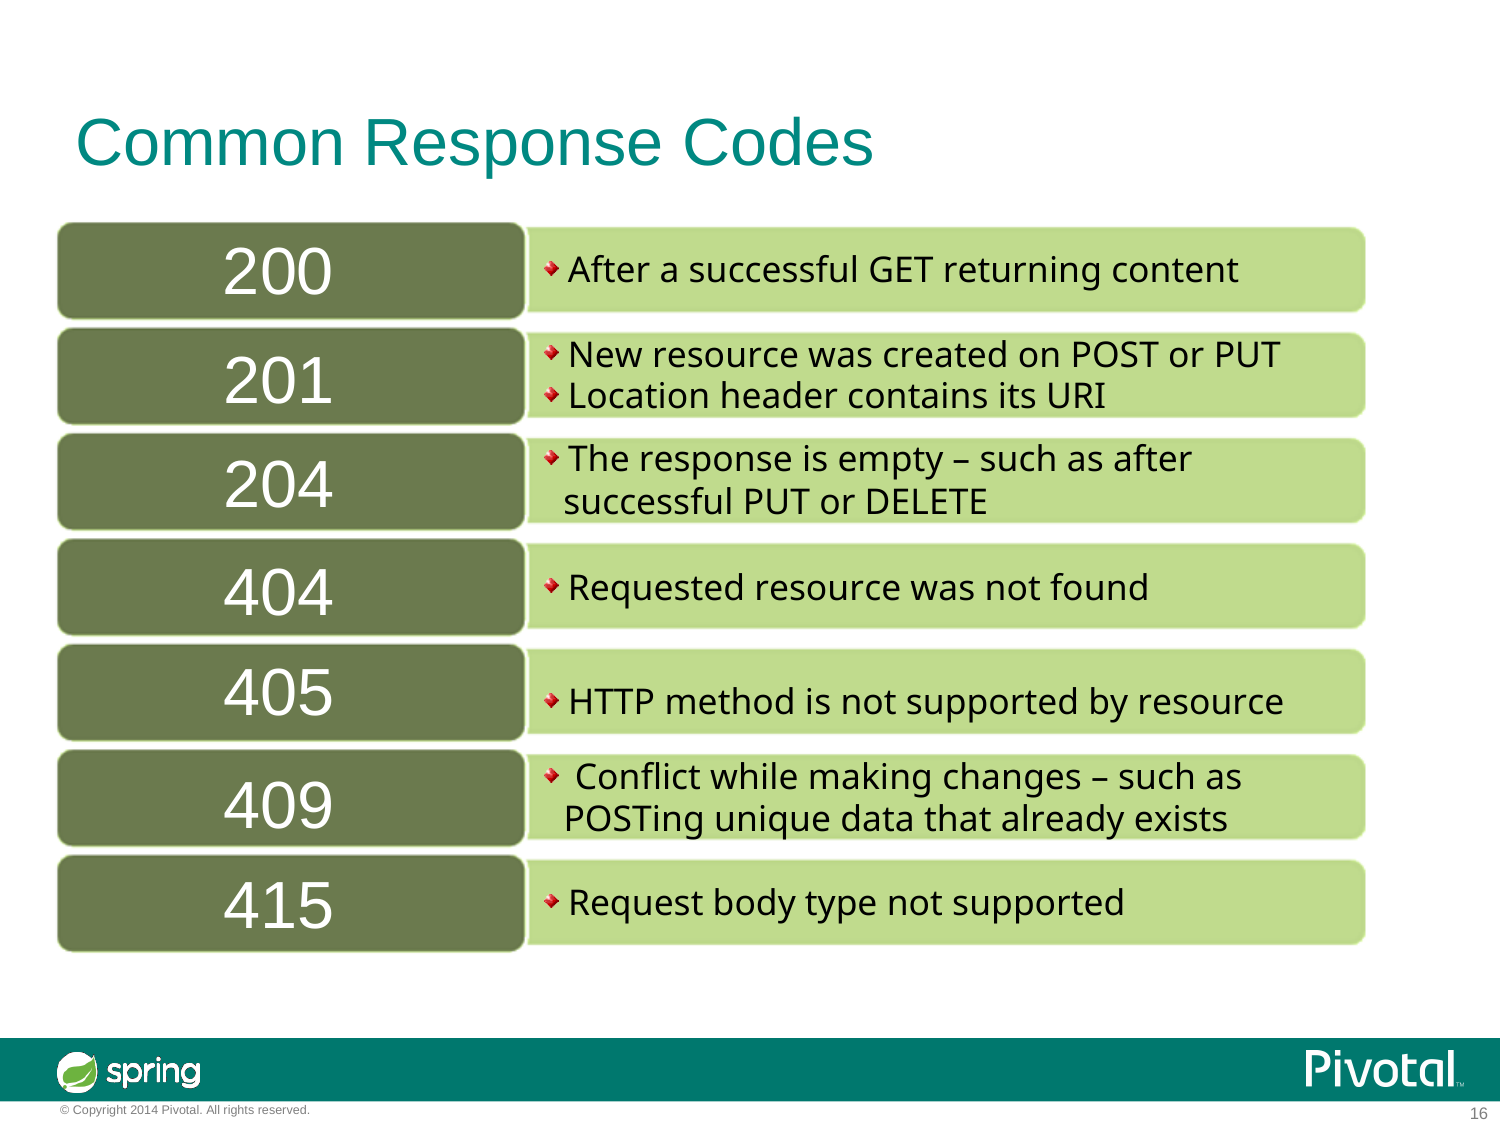

# Common Response Codes
200
201
204
404
405
409
415
 After a successful GET returning content
 New resource was created on POST or PUT
 Location header contains its URI
 The response is empty – such as after
 successful PUT or DELETE
 Requested resource was not found
 HTTP method is not supported by resource
 Conflict while making changes – such as
 POSTing unique data that already exists
 Request body type not supported